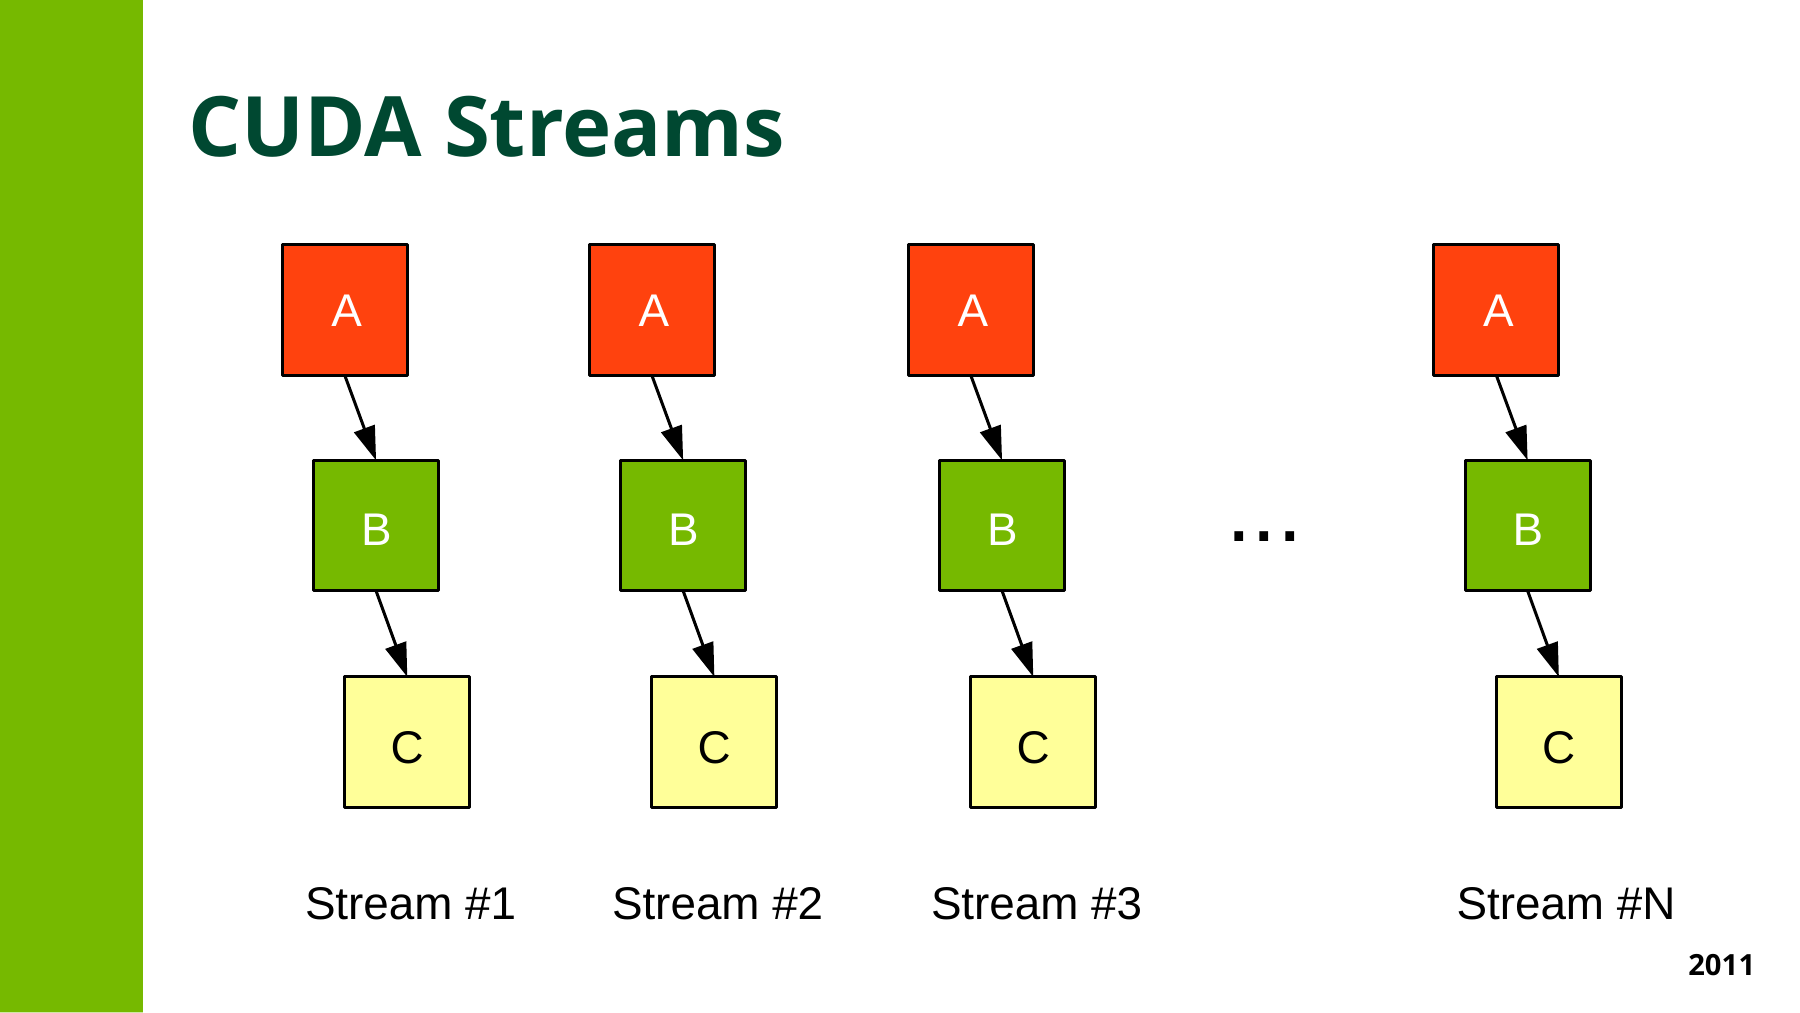

# CUDA Streams
A
A
A
A
...
B
B
B
B
C
C
C
C
Stream #1
Stream #2
Stream #3
Stream #N